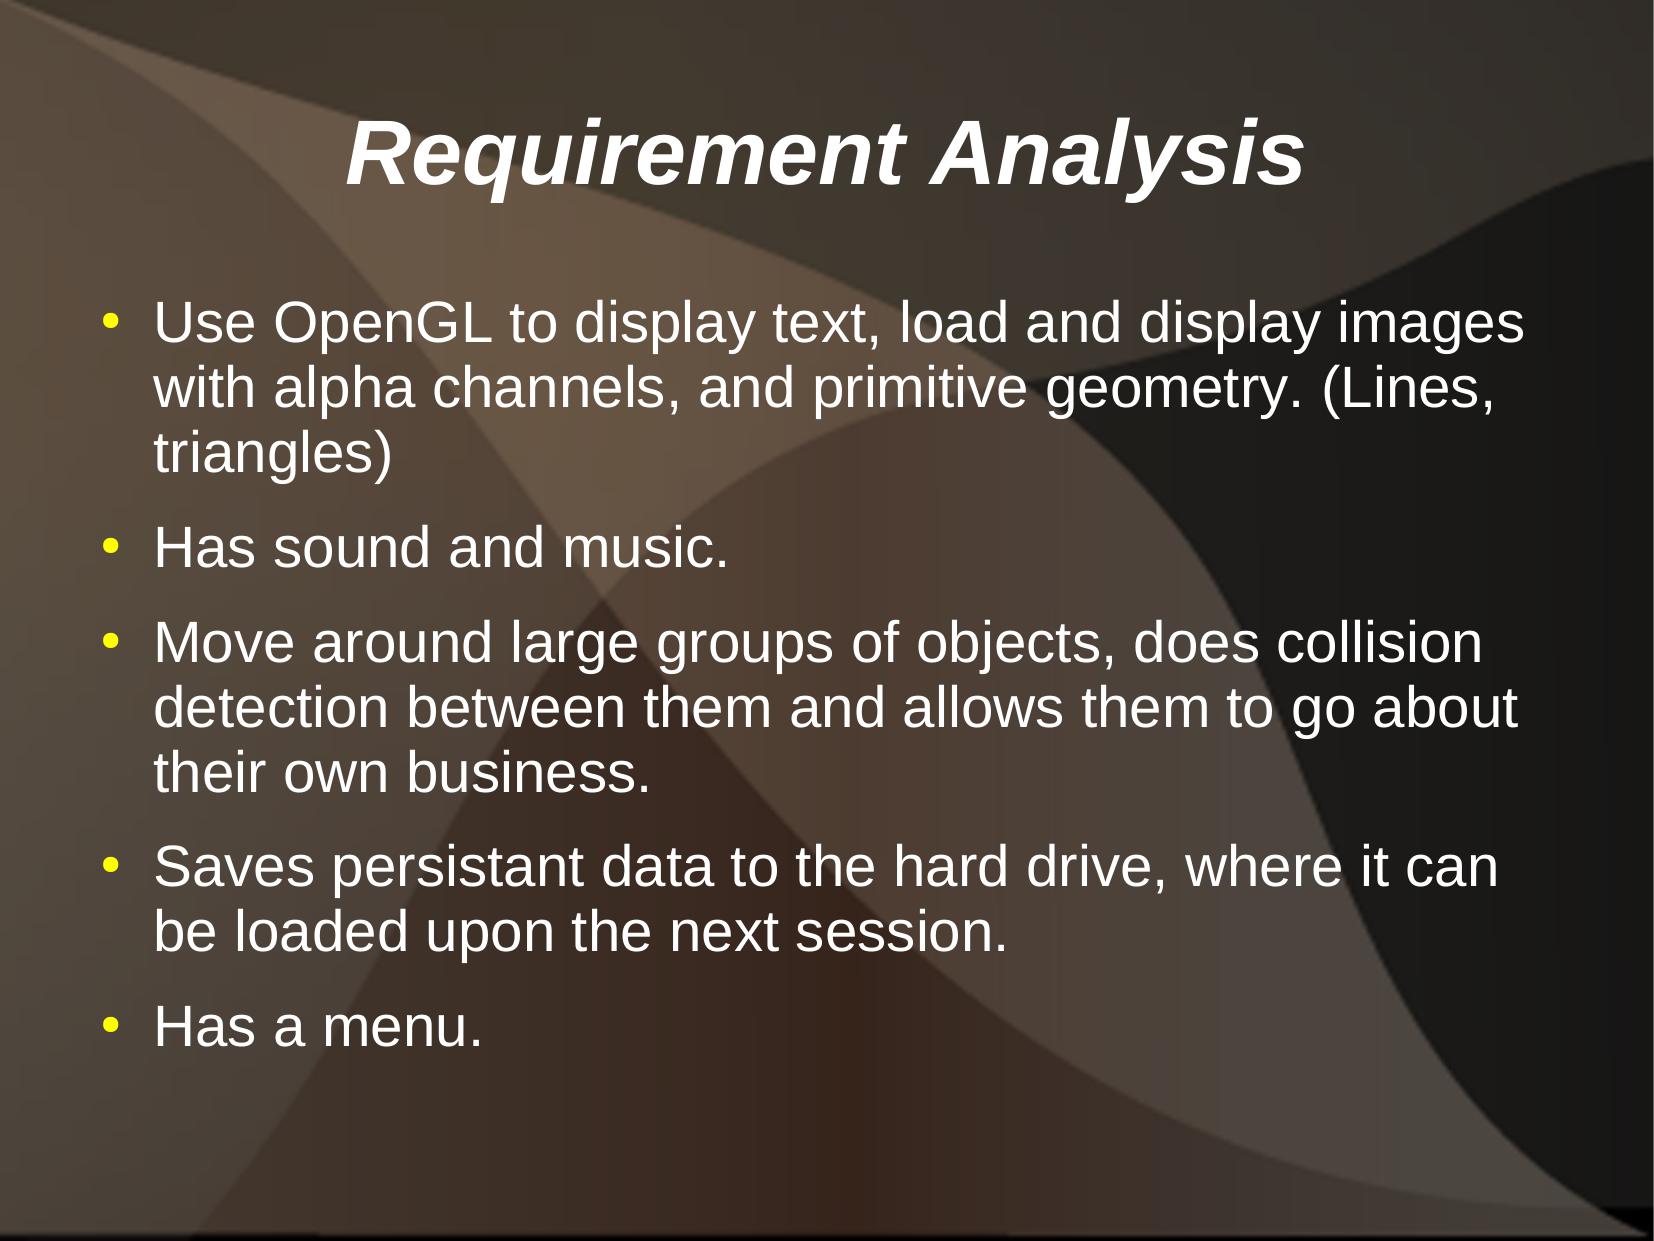

# Requirement Analysis
Use OpenGL to display text, load and display images with alpha channels, and primitive geometry. (Lines, triangles)
Has sound and music.
Move around large groups of objects, does collision detection between them and allows them to go about their own business.
Saves persistant data to the hard drive, where it can be loaded upon the next session.
Has a menu.